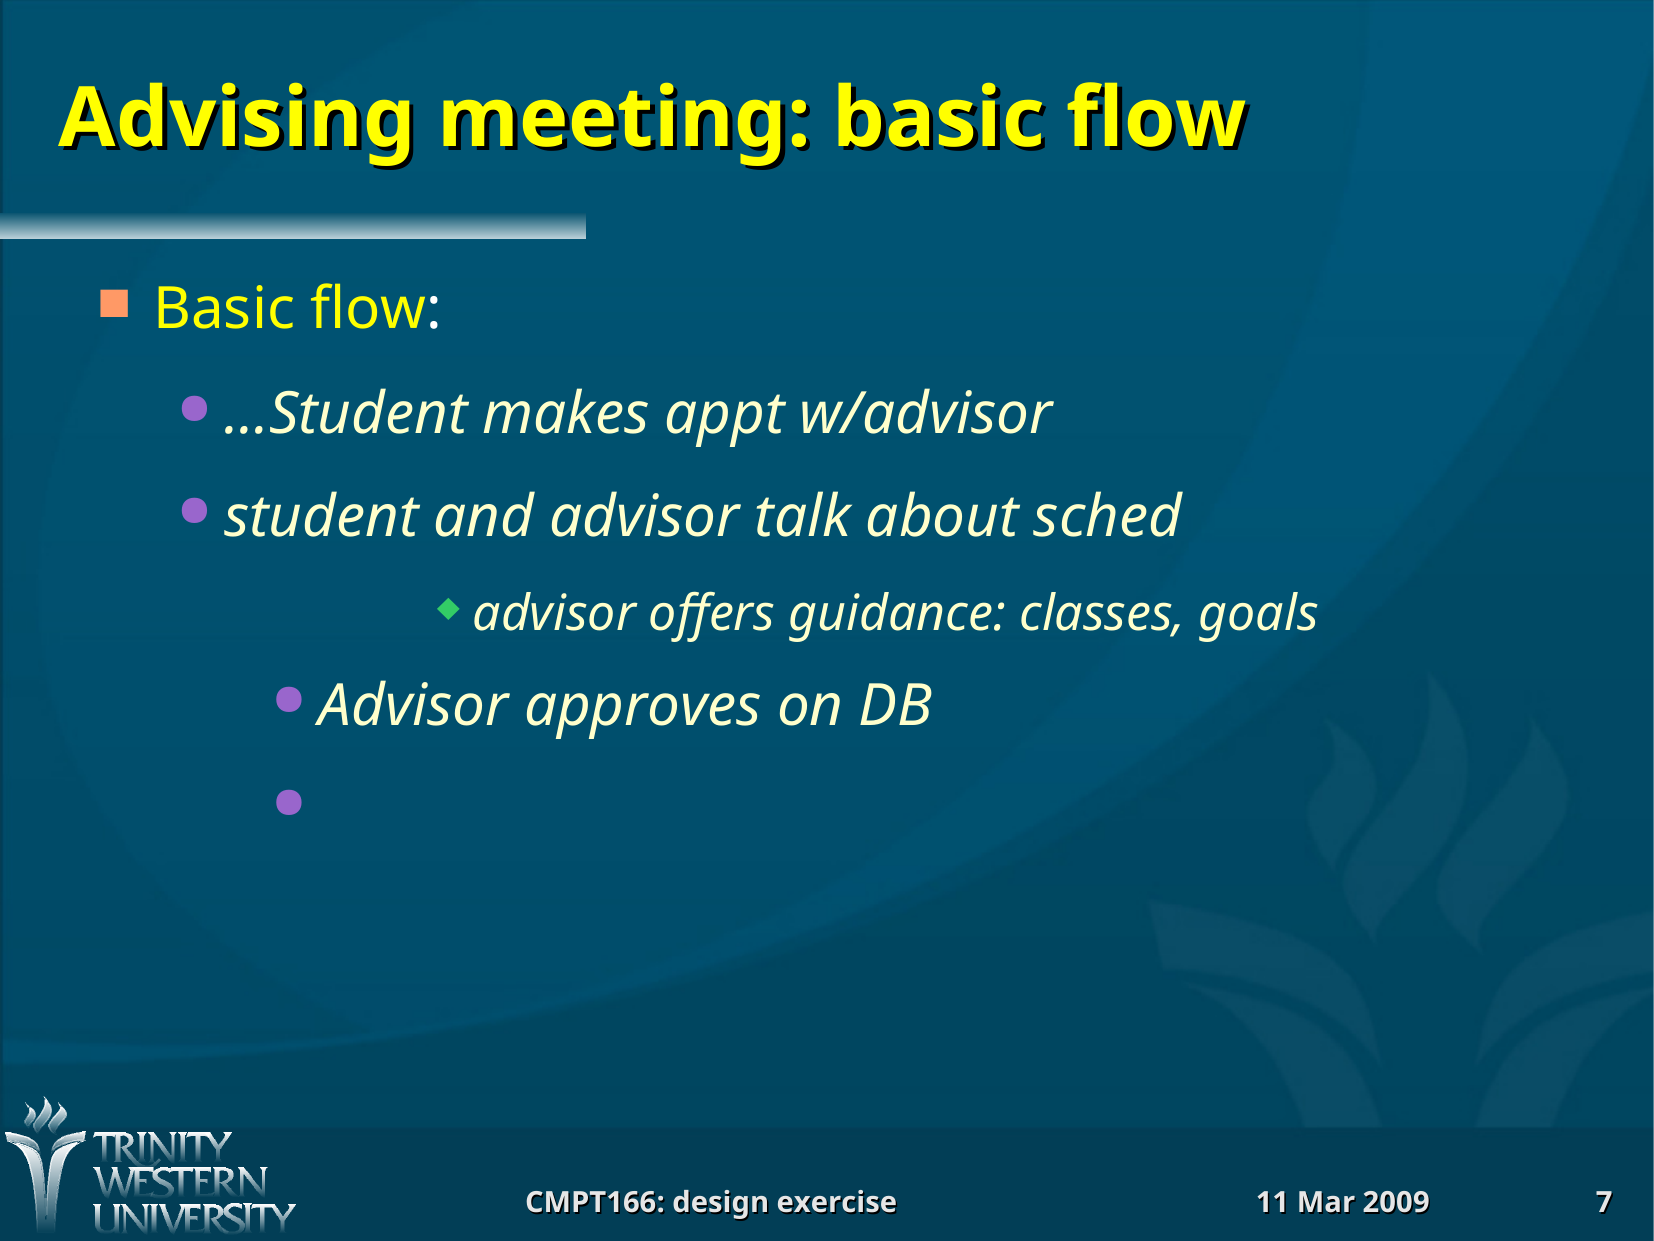

# Advising meeting: basic flow
Basic flow:
…Student makes appt w/advisor
student and advisor talk about sched
advisor offers guidance: classes, goals
Advisor approves on DB
CMPT166: design exercise
11 Mar 2009
7